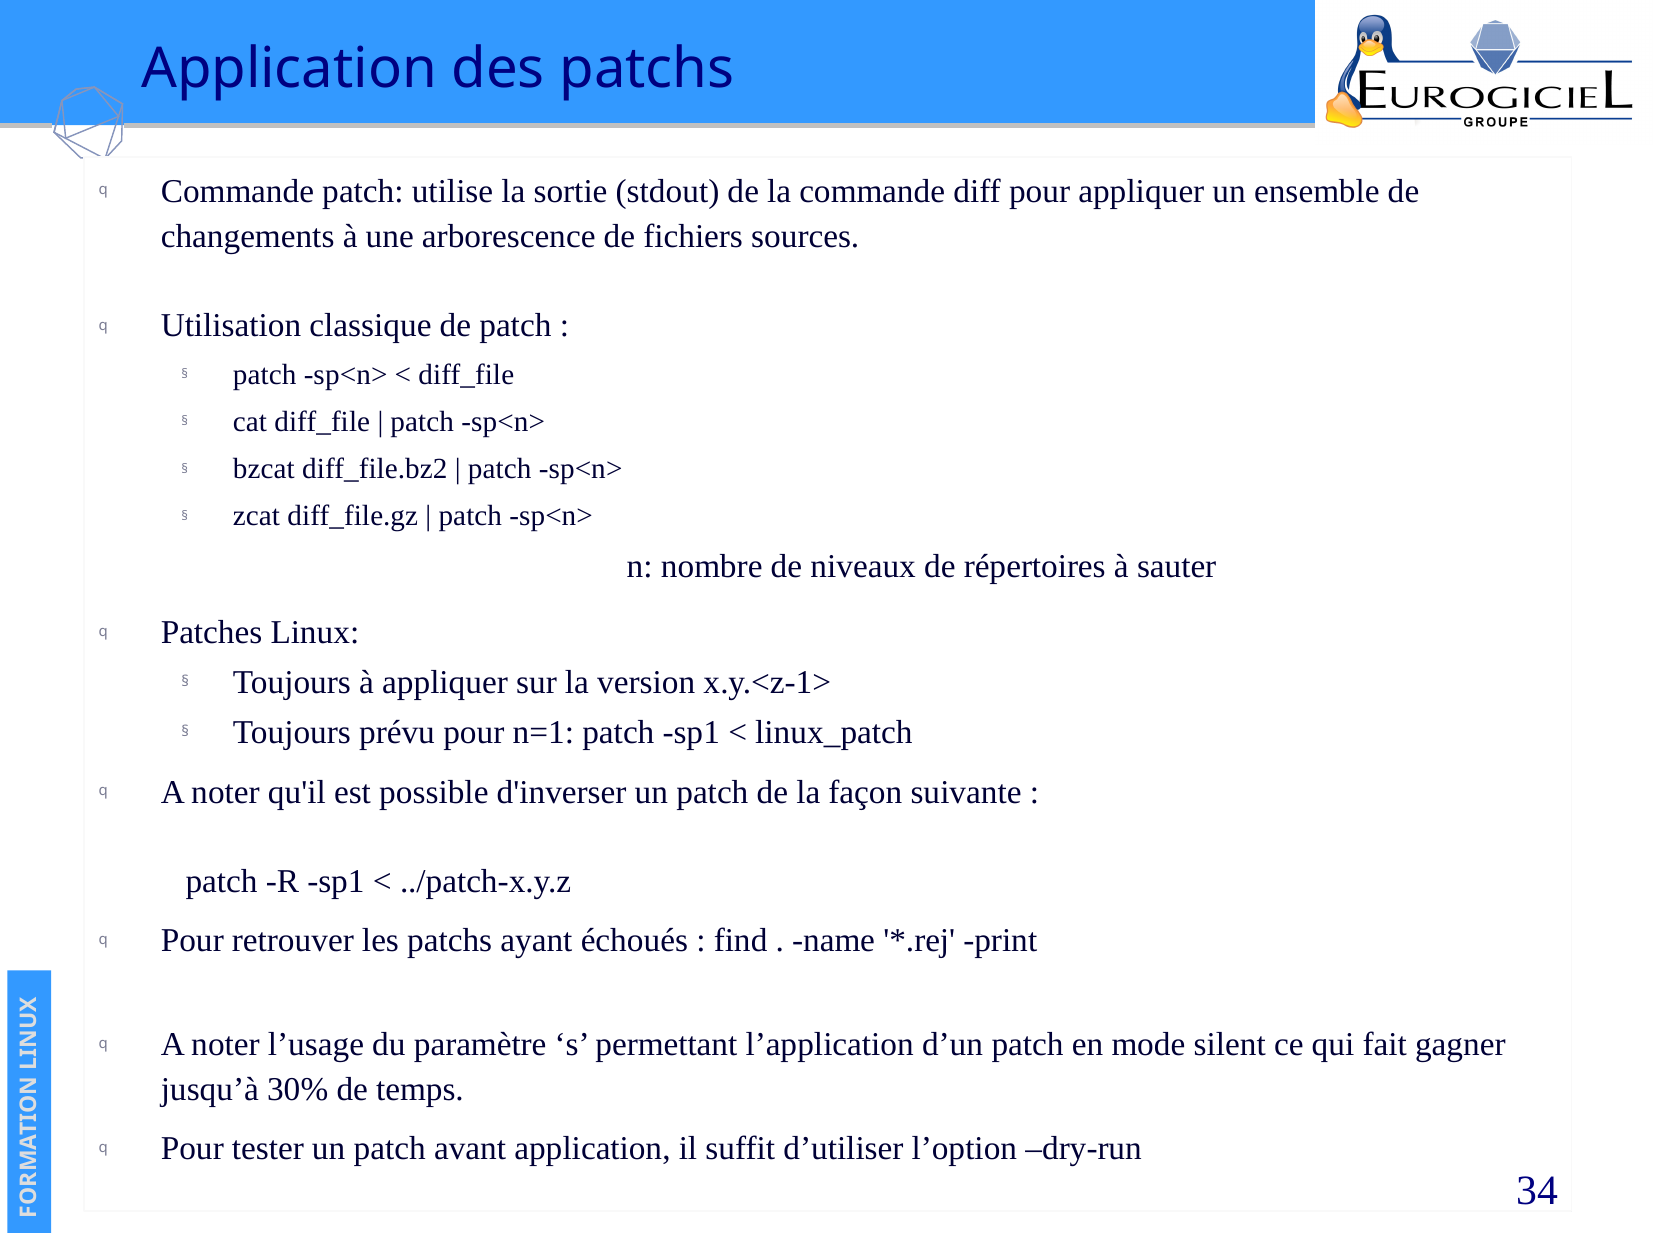

# Application des patchs
Commande patch: utilise la sortie (stdout) de la commande diff pour appliquer un ensemble de changements à une arborescence de fichiers sources.
Utilisation classique de patch :
patch -sp<n> < diff_file
cat diff_file | patch -sp<n>
bzcat diff_file.bz2 | patch -sp<n>
zcat diff_file.gz | patch -sp<n>
 n: nombre de niveaux de répertoires à sauter
Patches Linux:
Toujours à appliquer sur la version x.y.<z-1>
Toujours prévu pour n=1: patch -sp1 < linux_patch
A noter qu'il est possible d'inverser un patch de la façon suivante :
   patch -R -sp1 < ../patch-x.y.z
Pour retrouver les patchs ayant échoués : find . -name '*.rej' -print
A noter l’usage du paramètre ‘s’ permettant l’application d’un patch en mode silent ce qui fait gagner jusqu’à 30% de temps.
Pour tester un patch avant application, il suffit d’utiliser l’option –dry-run